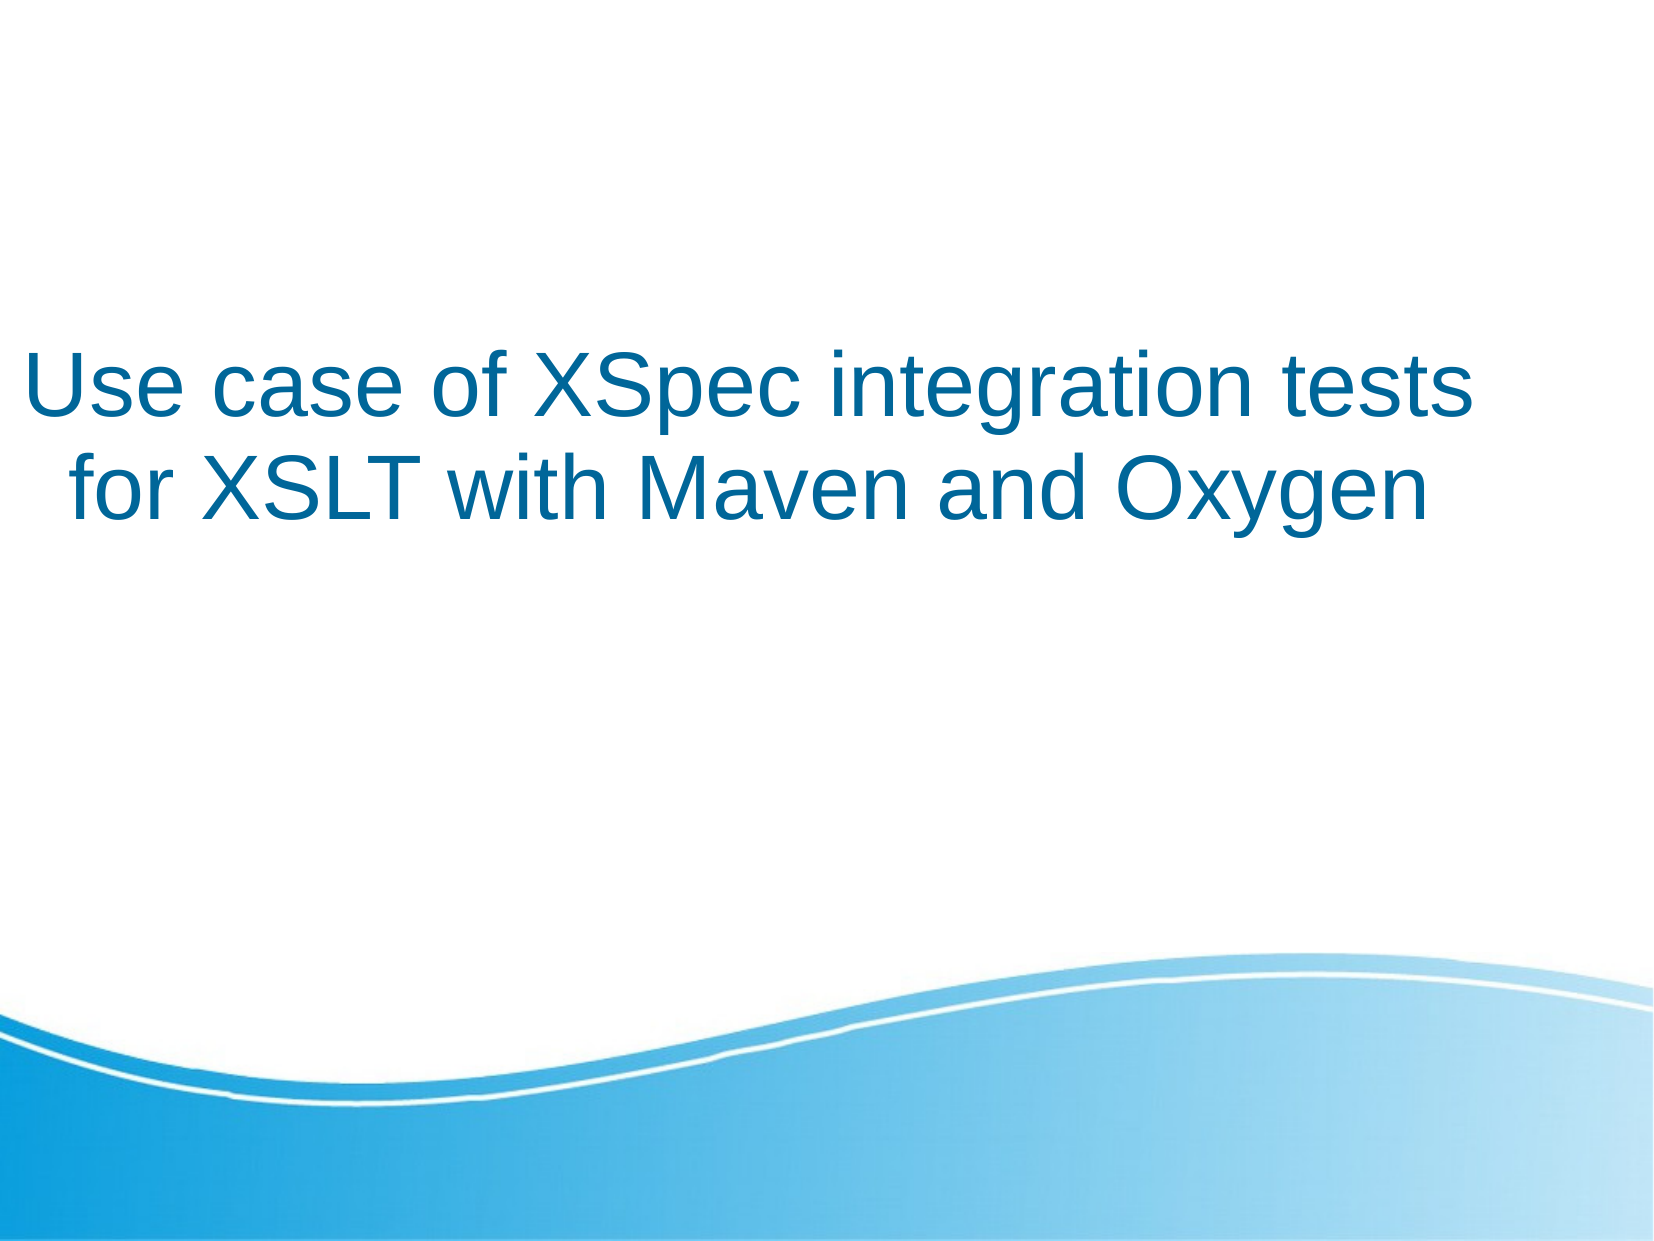

# Use case of XSpec integration tests for XSLT with Maven and Oxygen